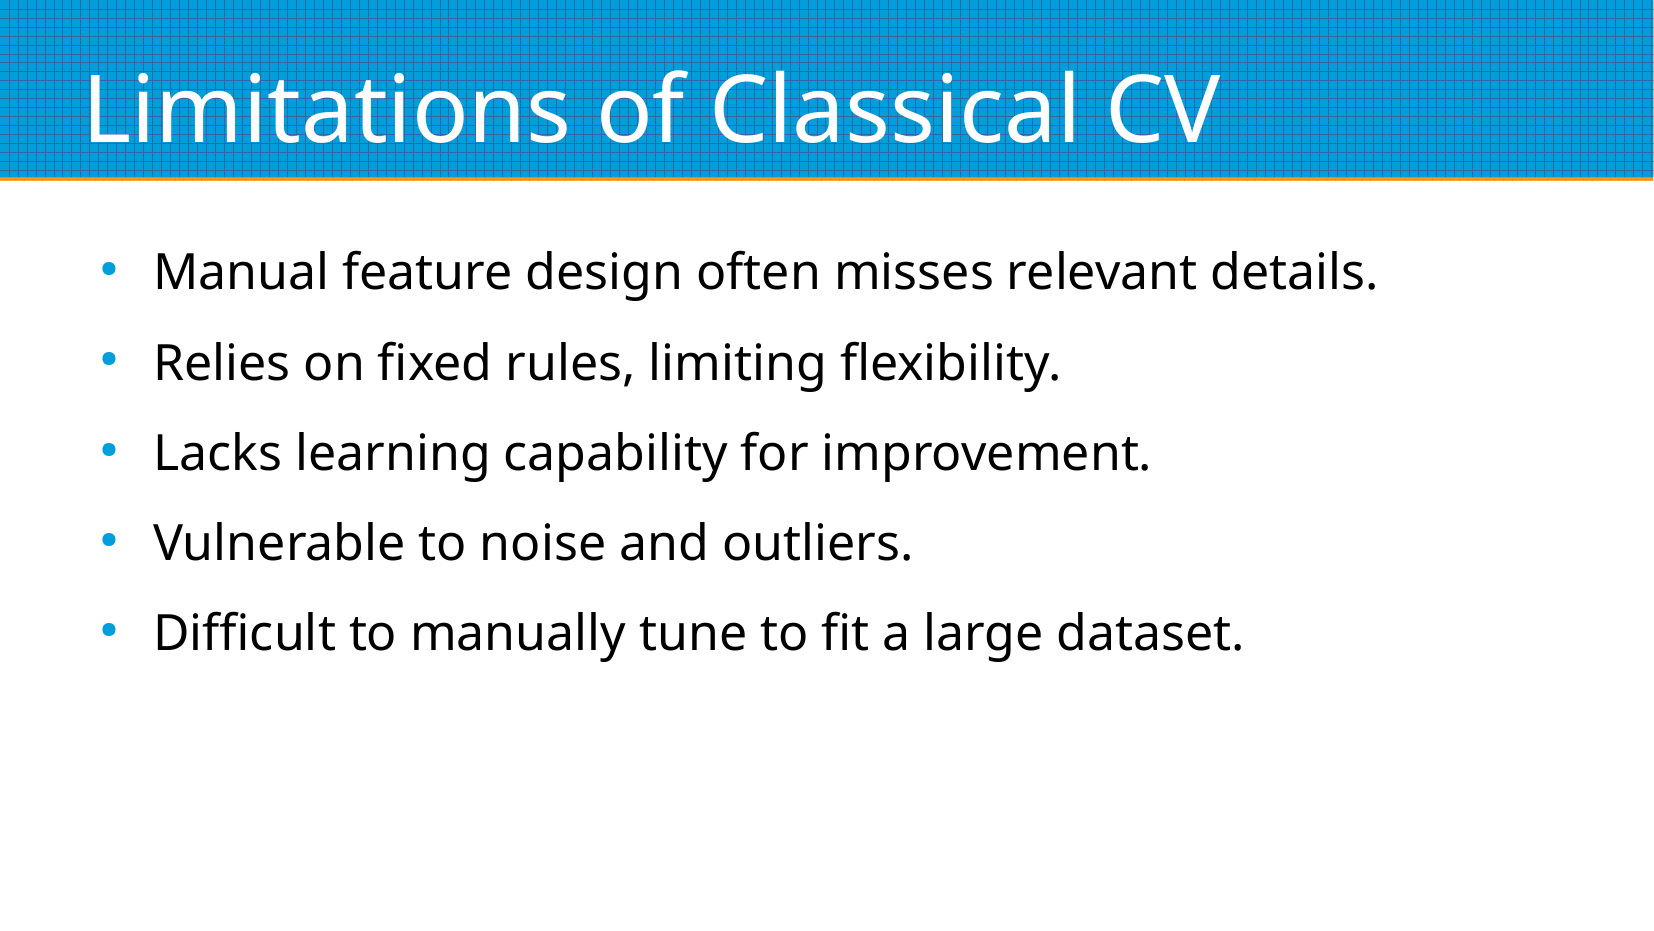

# Limitations of Classical CV
Manual feature design often misses relevant details.
Relies on fixed rules, limiting flexibility.
Lacks learning capability for improvement.
Vulnerable to noise and outliers.
Difficult to manually tune to fit a large dataset.